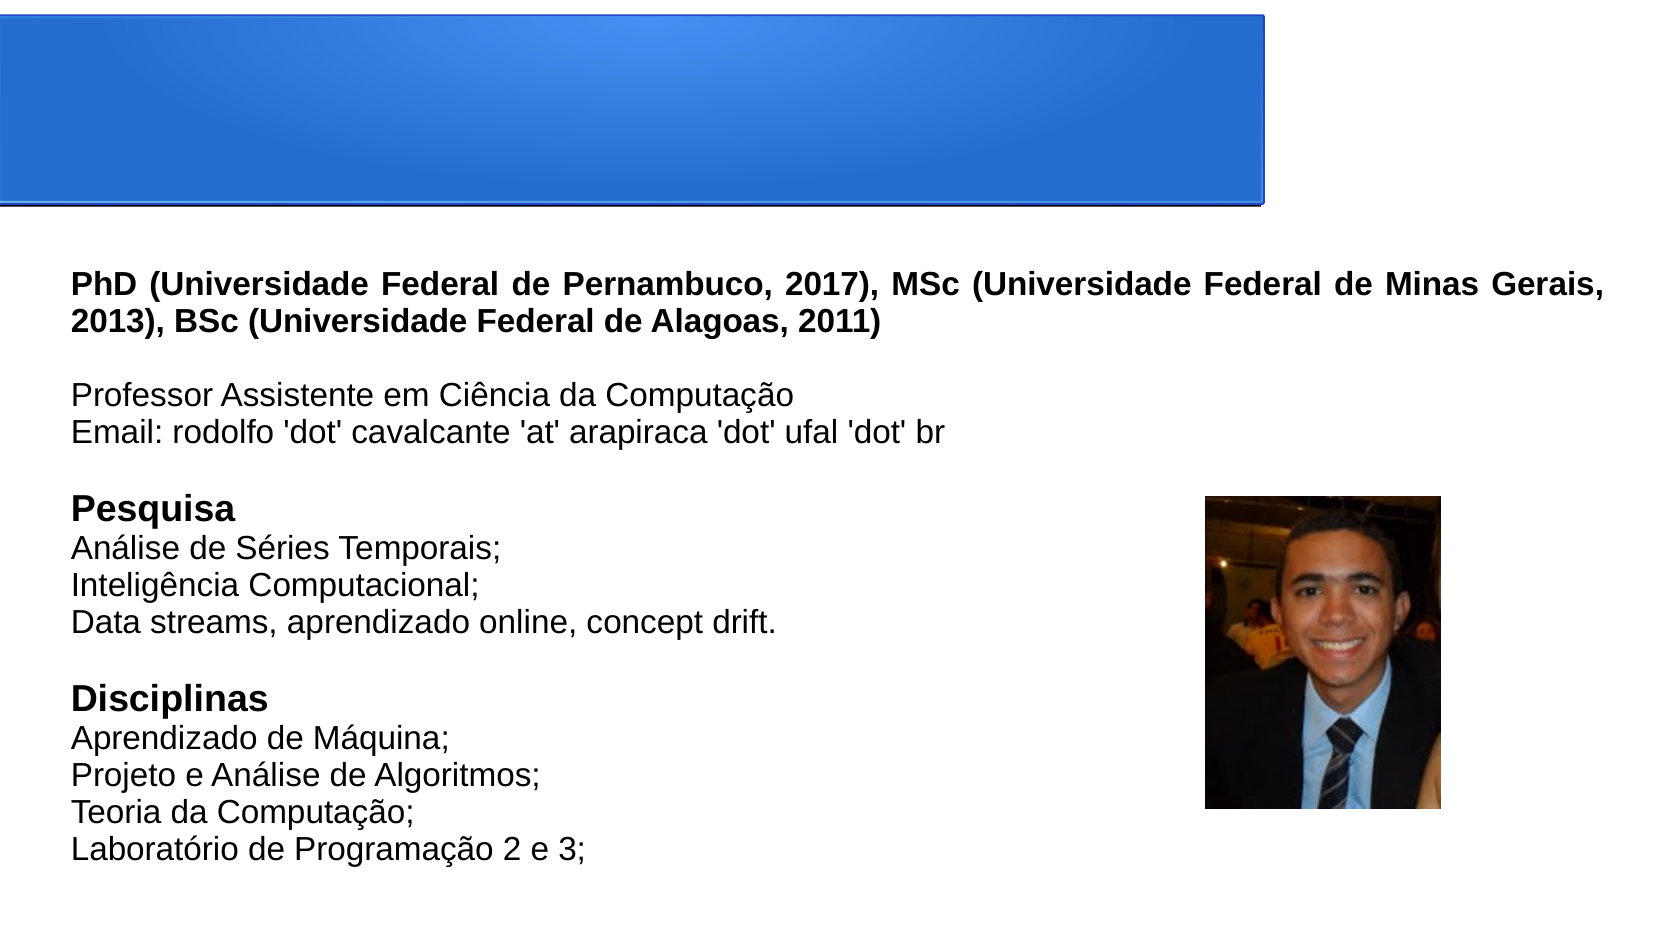

# PhD (Universidade Federal de Pernambuco, 2017), MSc (Universidade Federal de Minas Gerais, 2013), BSc (Universidade Federal de Alagoas, 2011)
Professor Assistente em Ciência da Computação
Email: rodolfo 'dot' cavalcante 'at' arapiraca 'dot' ufal 'dot' br
Pesquisa
Análise de Séries Temporais;
Inteligência Computacional;
Data streams, aprendizado online, concept drift.
Disciplinas
Aprendizado de Máquina;
Projeto e Análise de Algoritmos;
Teoria da Computação;
Laboratório de Programação 2 e 3;